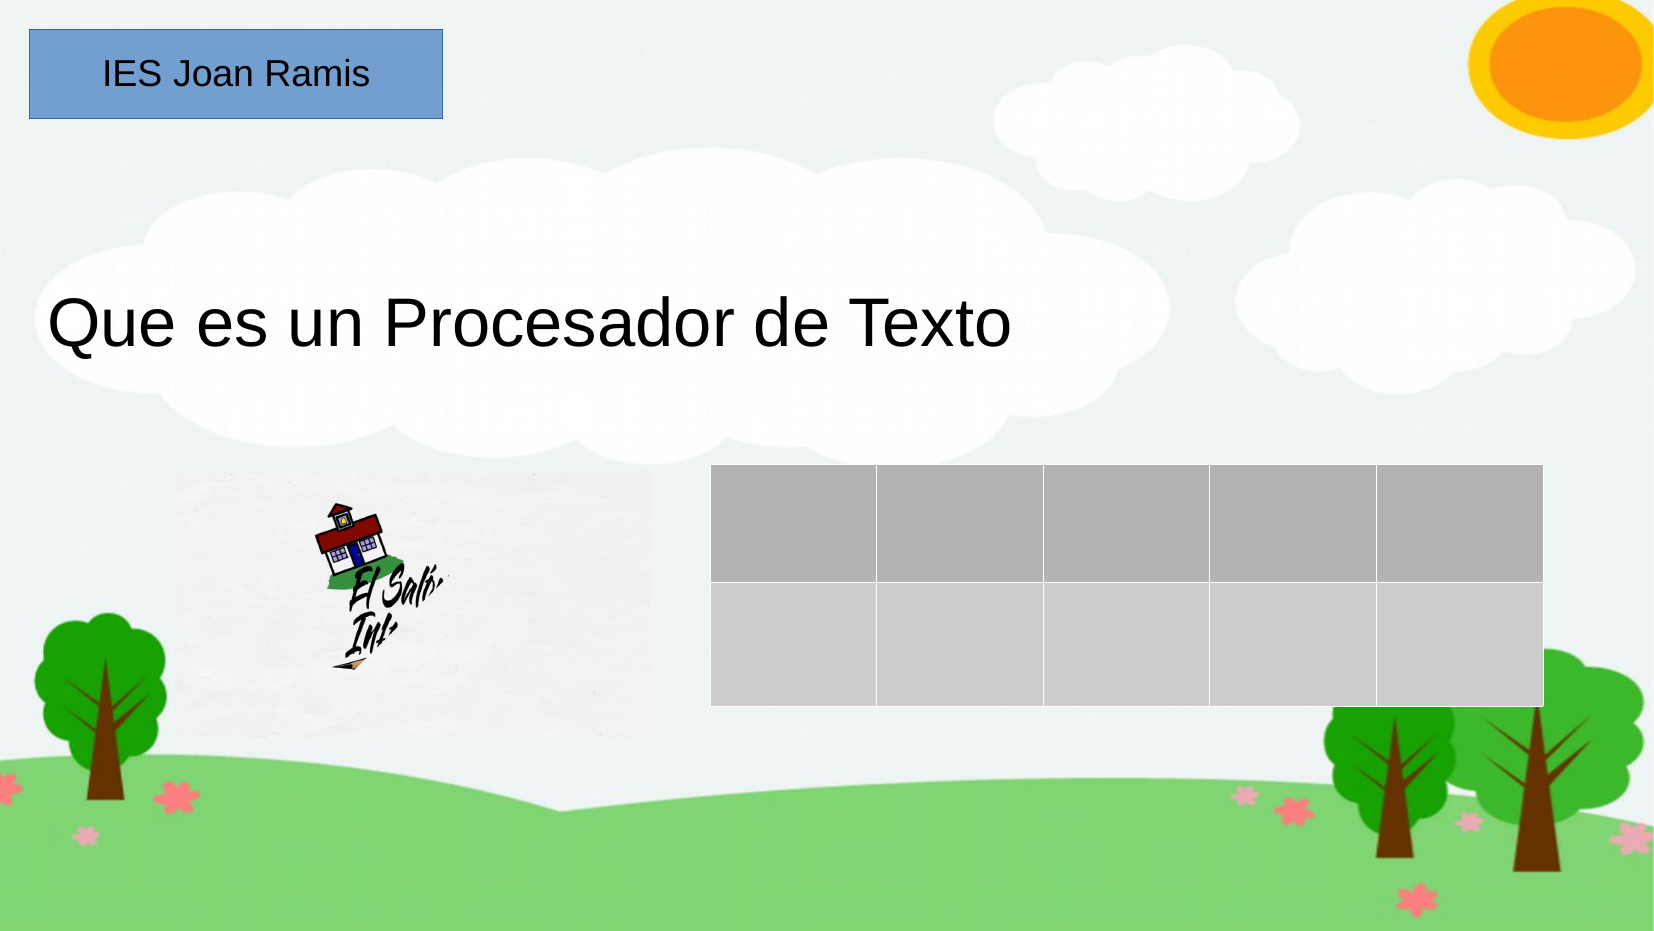

IES Joan Ramis
# Que es un Procesador de Texto
| | | | | |
| --- | --- | --- | --- | --- |
| | | | | |